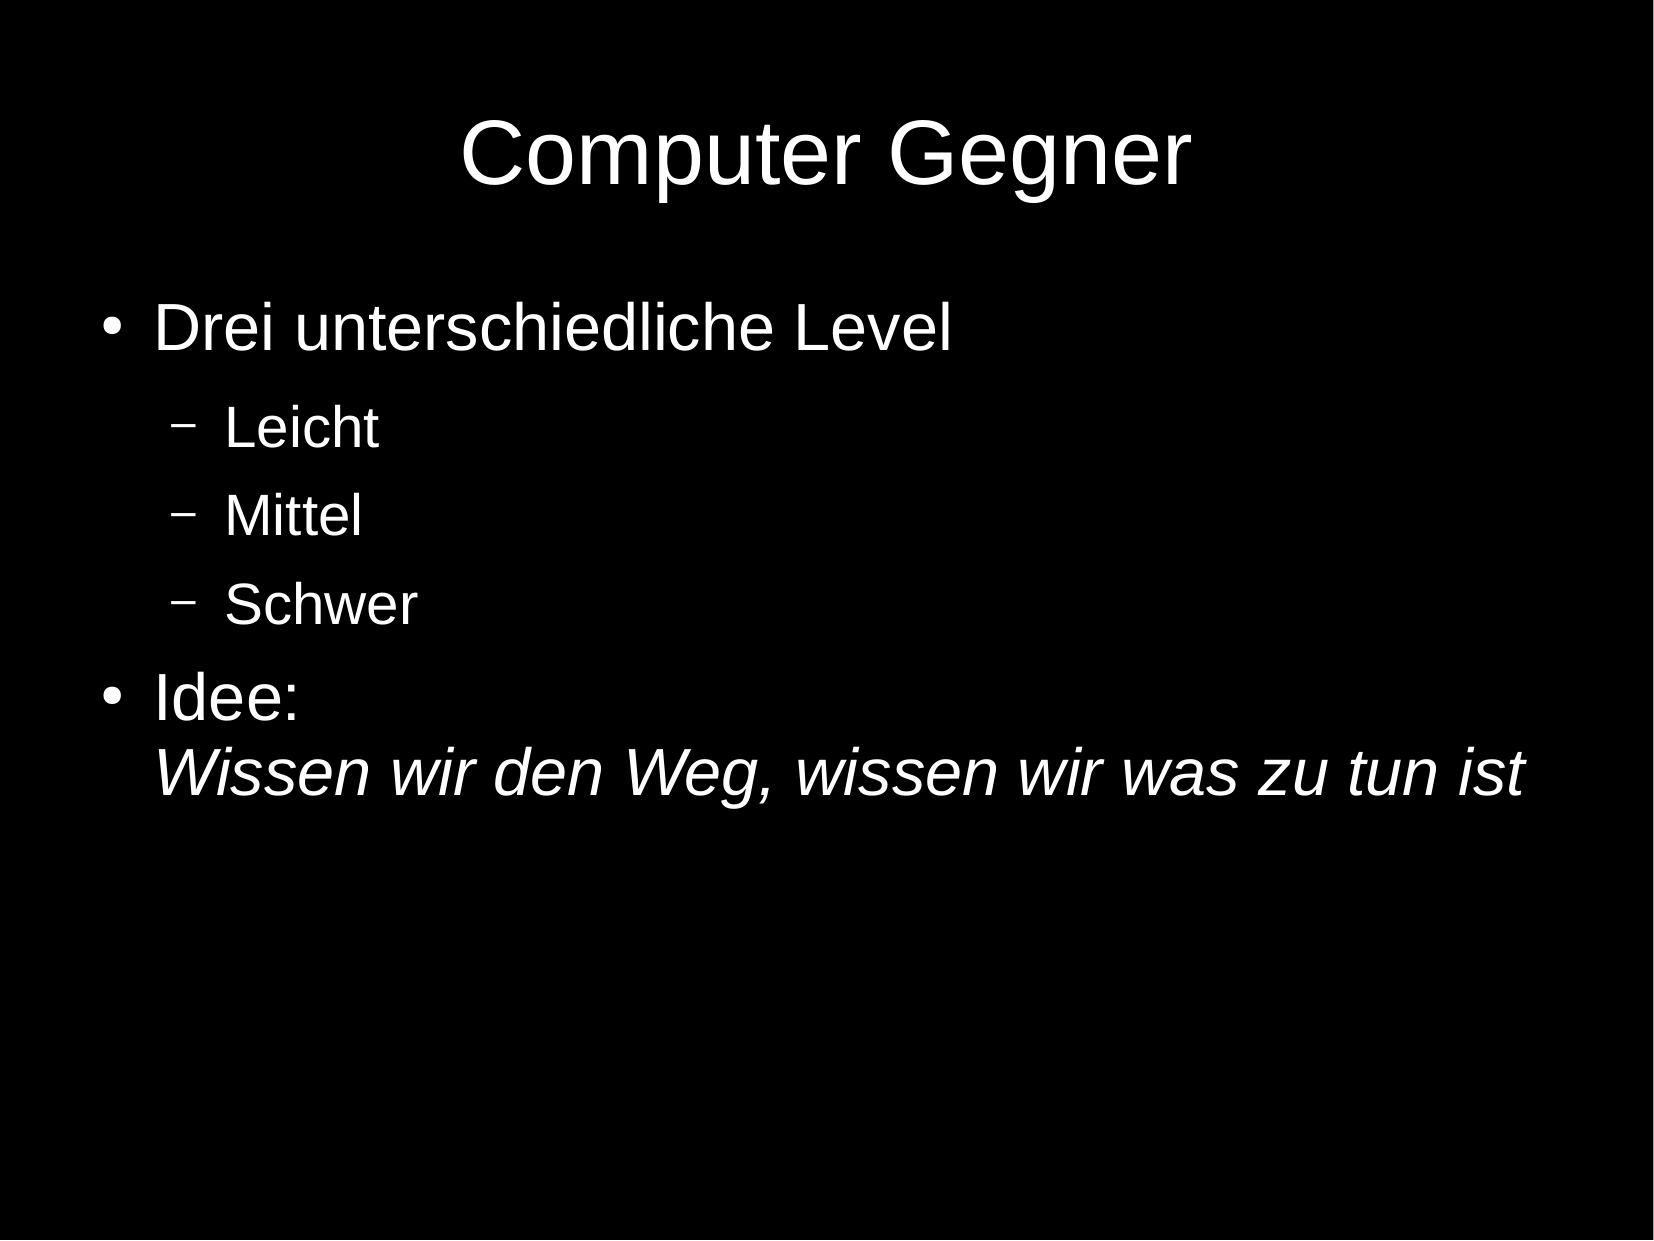

# Computer Gegner
Drei unterschiedliche Level
Leicht
Mittel
Schwer
Idee:
Wissen wir den Weg, wissen wir was zu tun ist